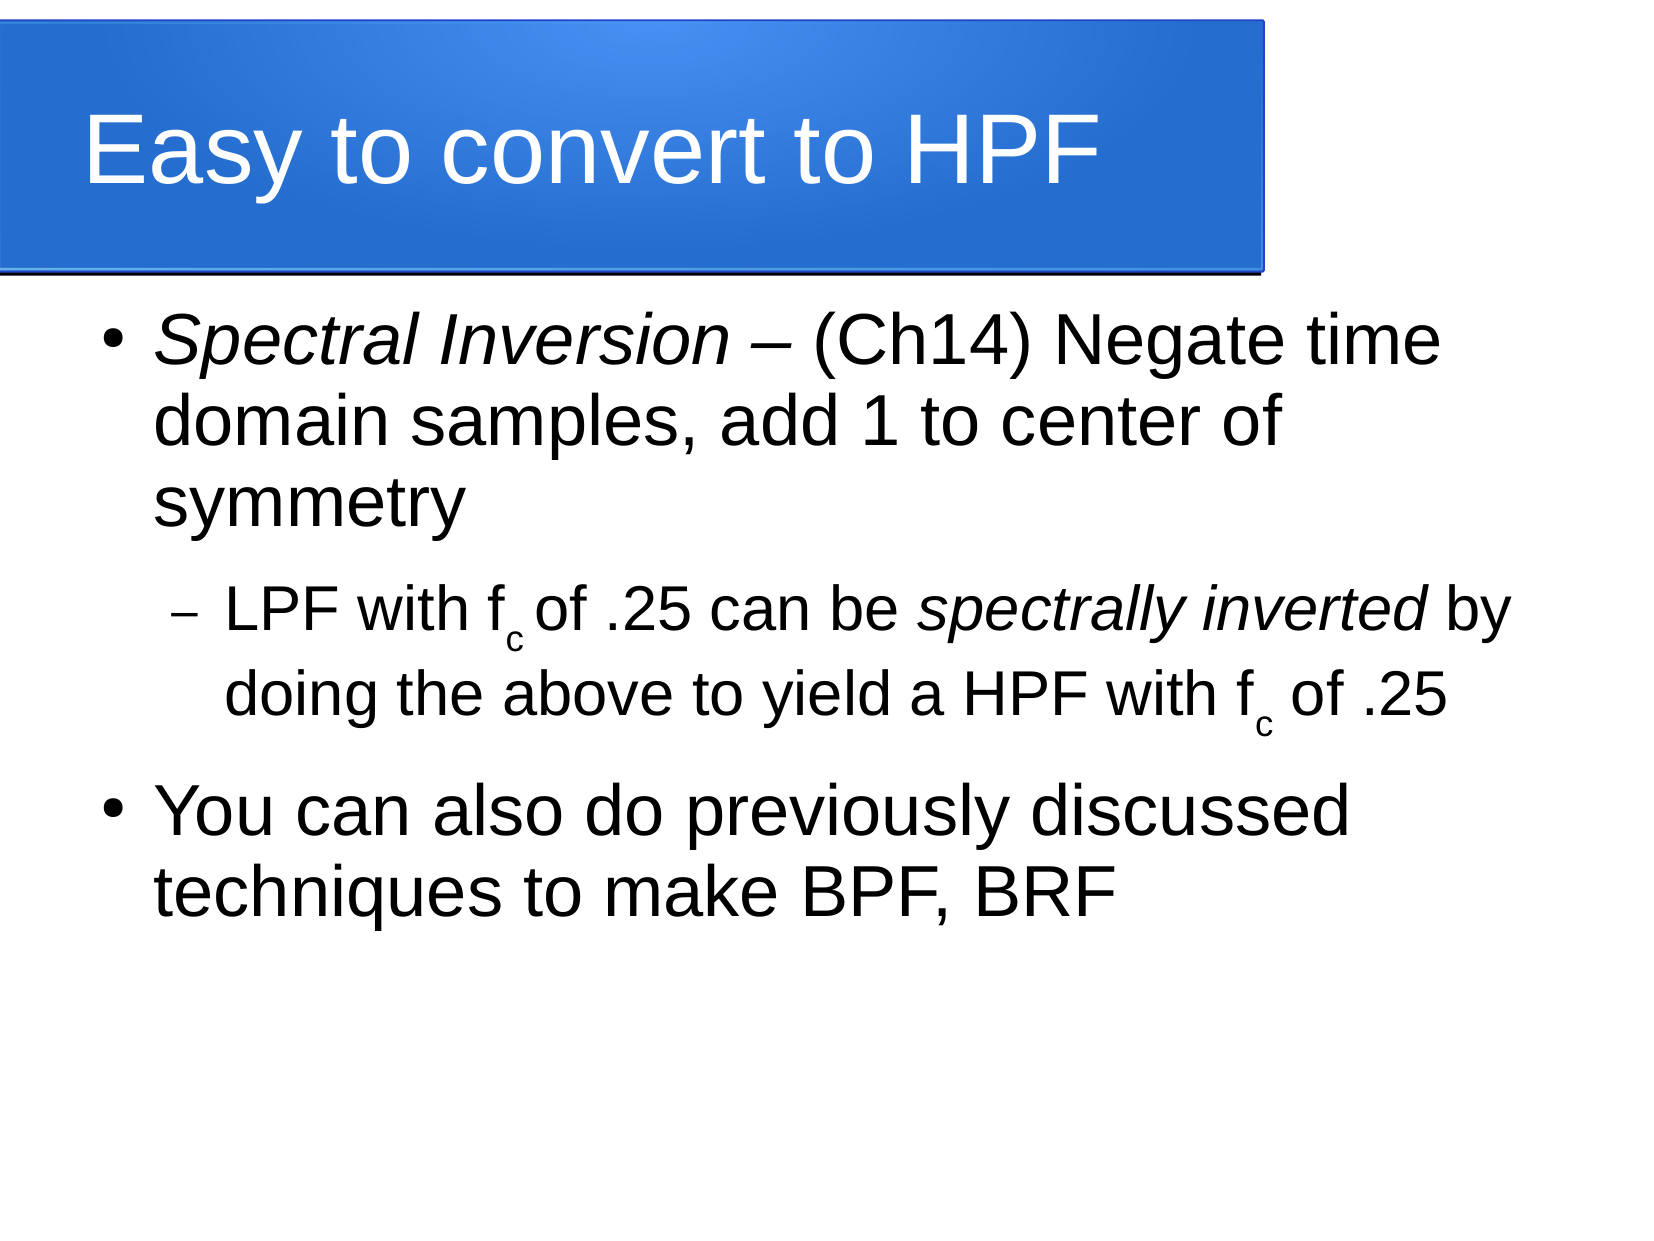

# Easy to convert to HPF
Spectral Inversion – (Ch14) Negate time domain samples, add 1 to center of symmetry
LPF with fc of .25 can be spectrally inverted by doing the above to yield a HPF with fc of .25
You can also do previously discussed techniques to make BPF, BRF